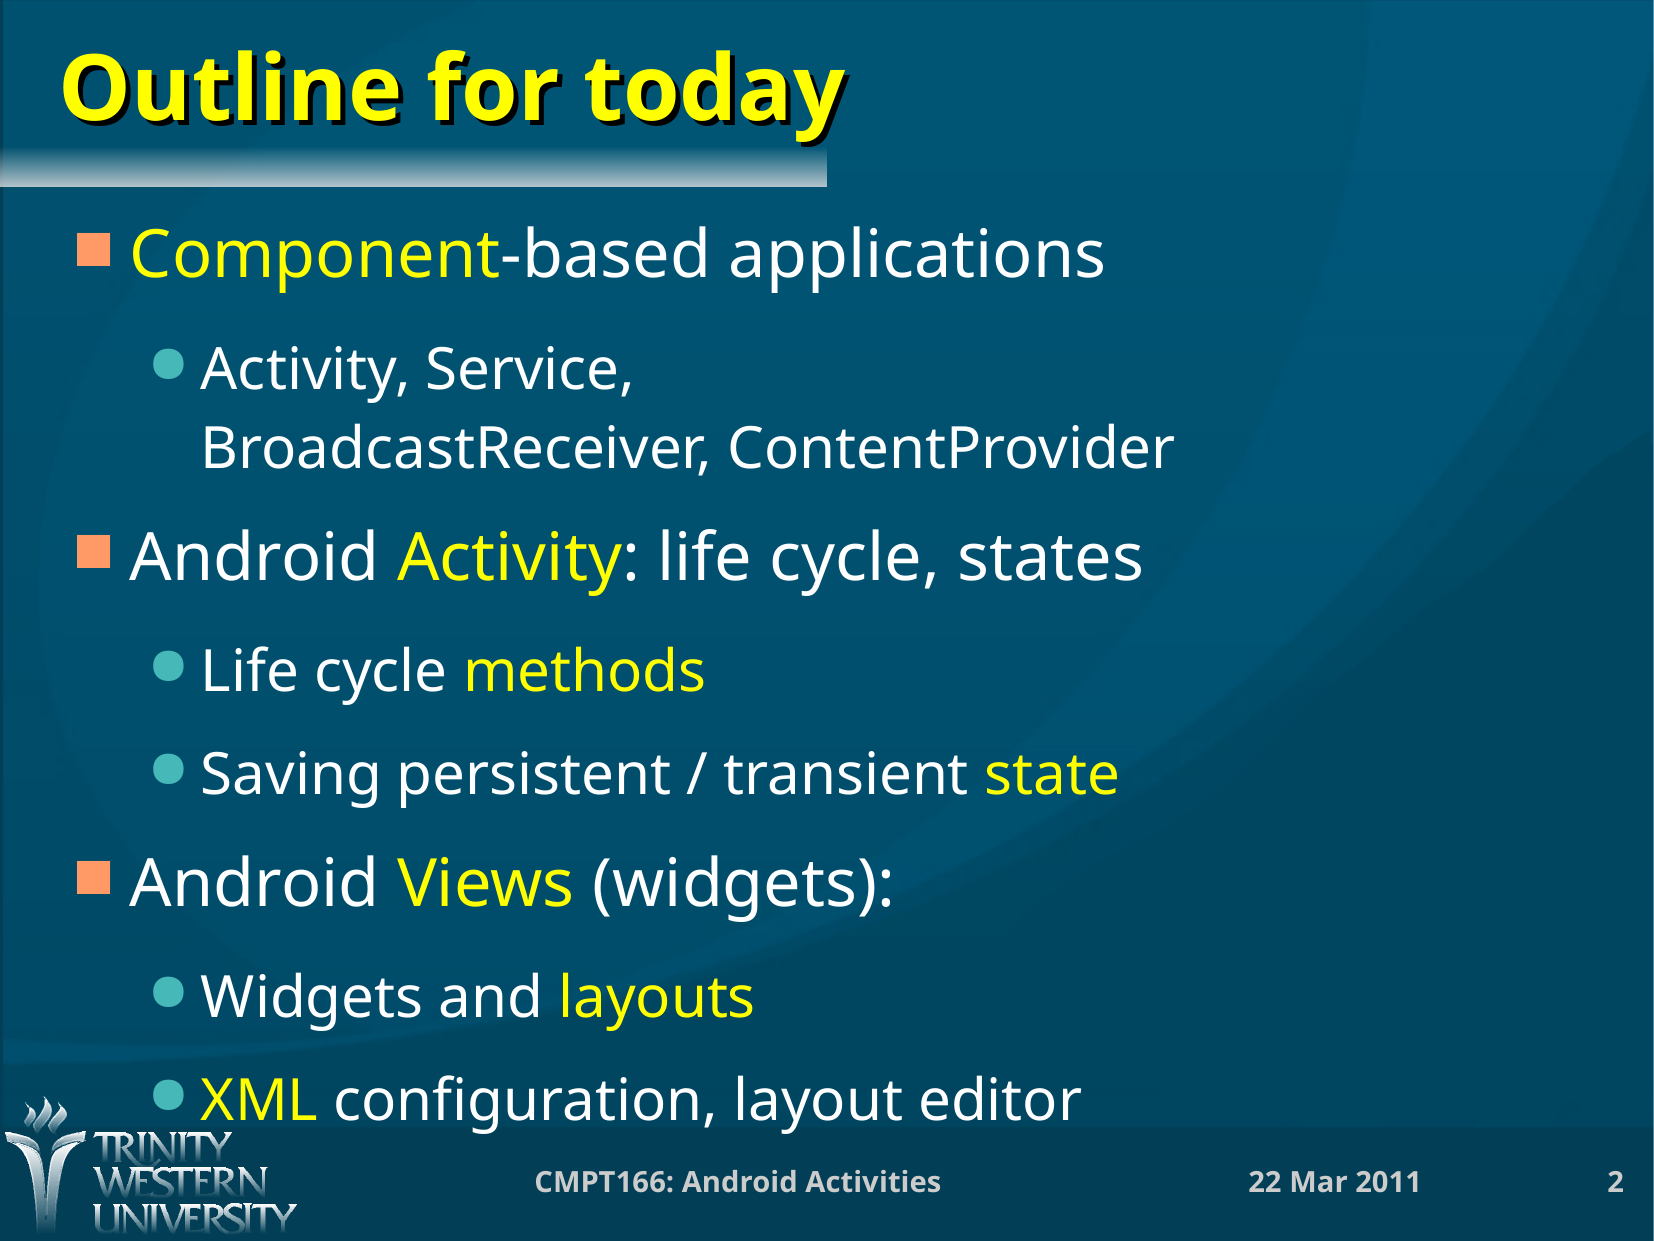

# Outline for today
Component-based applications
Activity, Service,
BroadcastReceiver, ContentProvider
Android Activity: life cycle, states
Life cycle methods
Saving persistent / transient state
Android Views (widgets):
Widgets and layouts
XML configuration, layout editor
CMPT166: Android Activities
22 Mar 2011
2